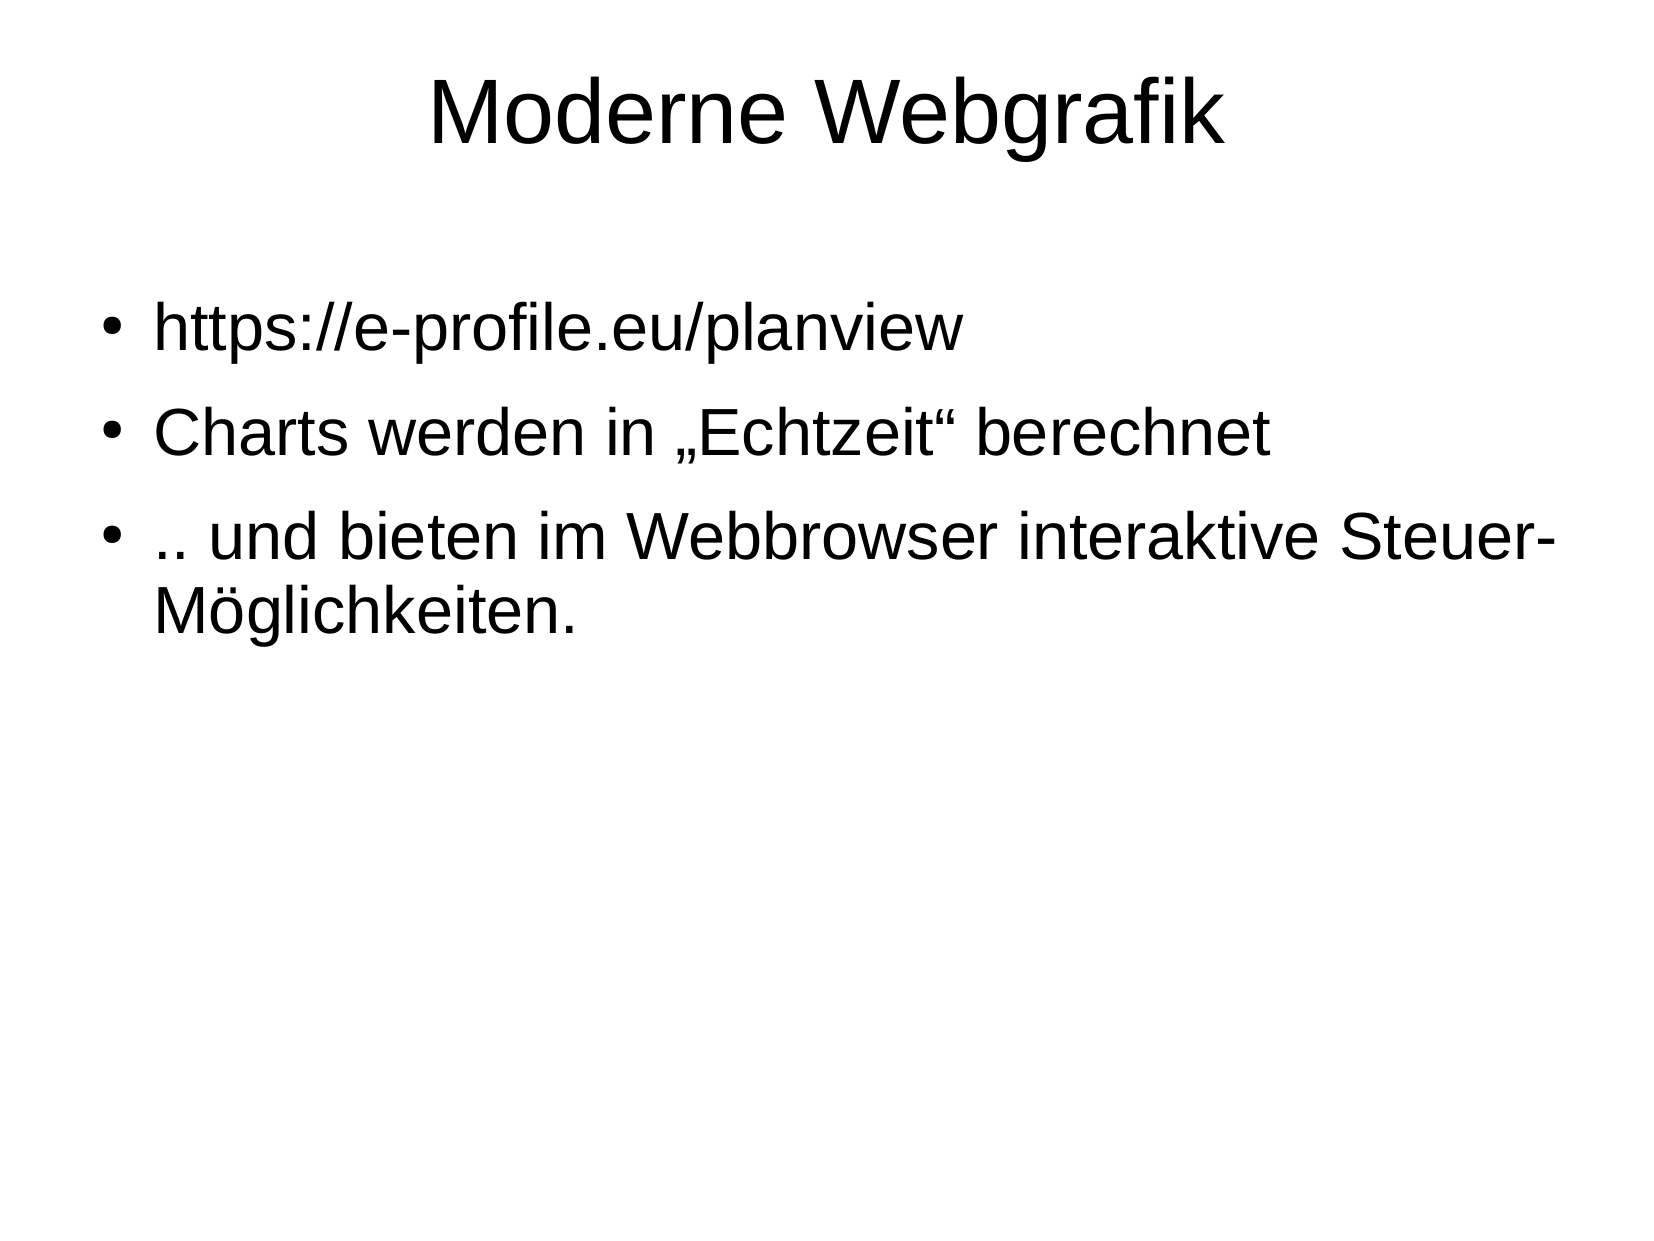

# Moderne Webgrafik
https://e-profile.eu/planview
Charts werden in „Echtzeit“ berechnet
.. und bieten im Webbrowser interaktive Steuer-Möglichkeiten.